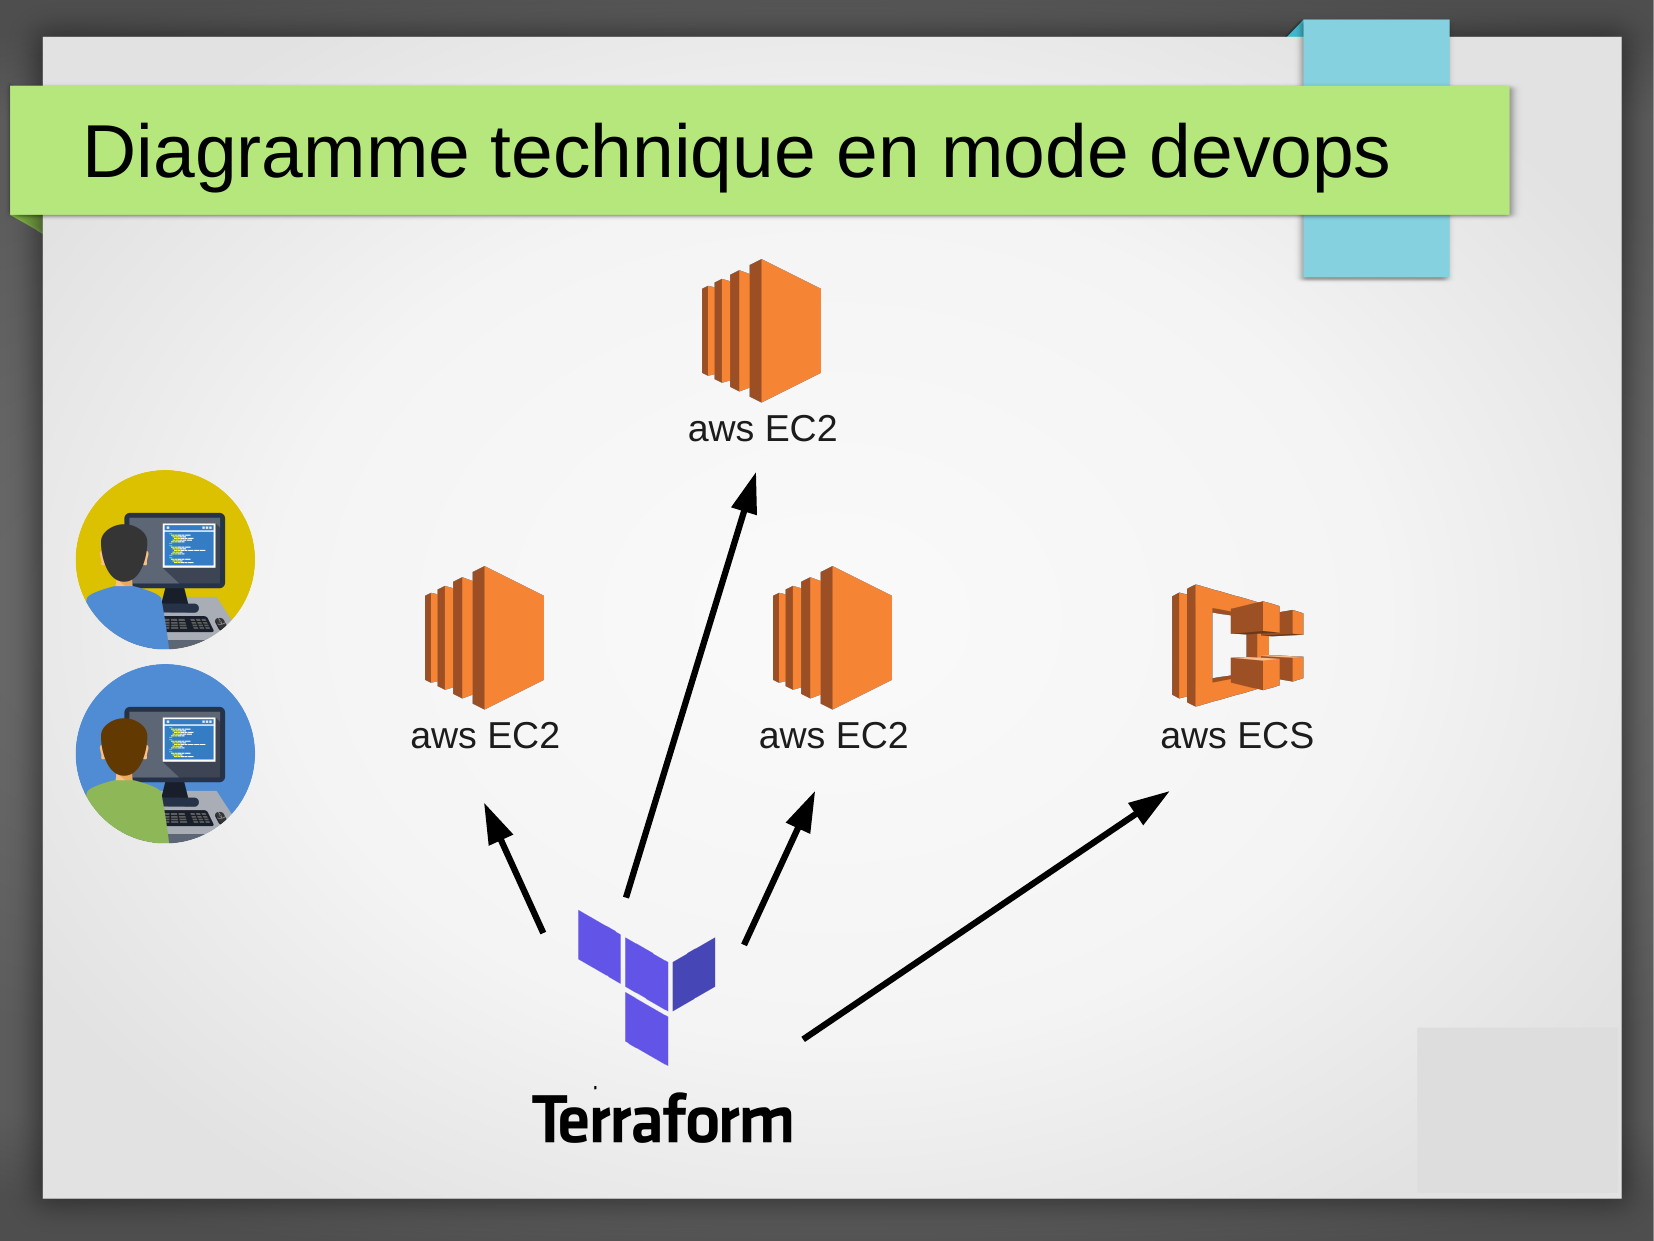

# Diagramme technique en mode devops
aws EC2
aws EC2
aws EC2
aws ECS